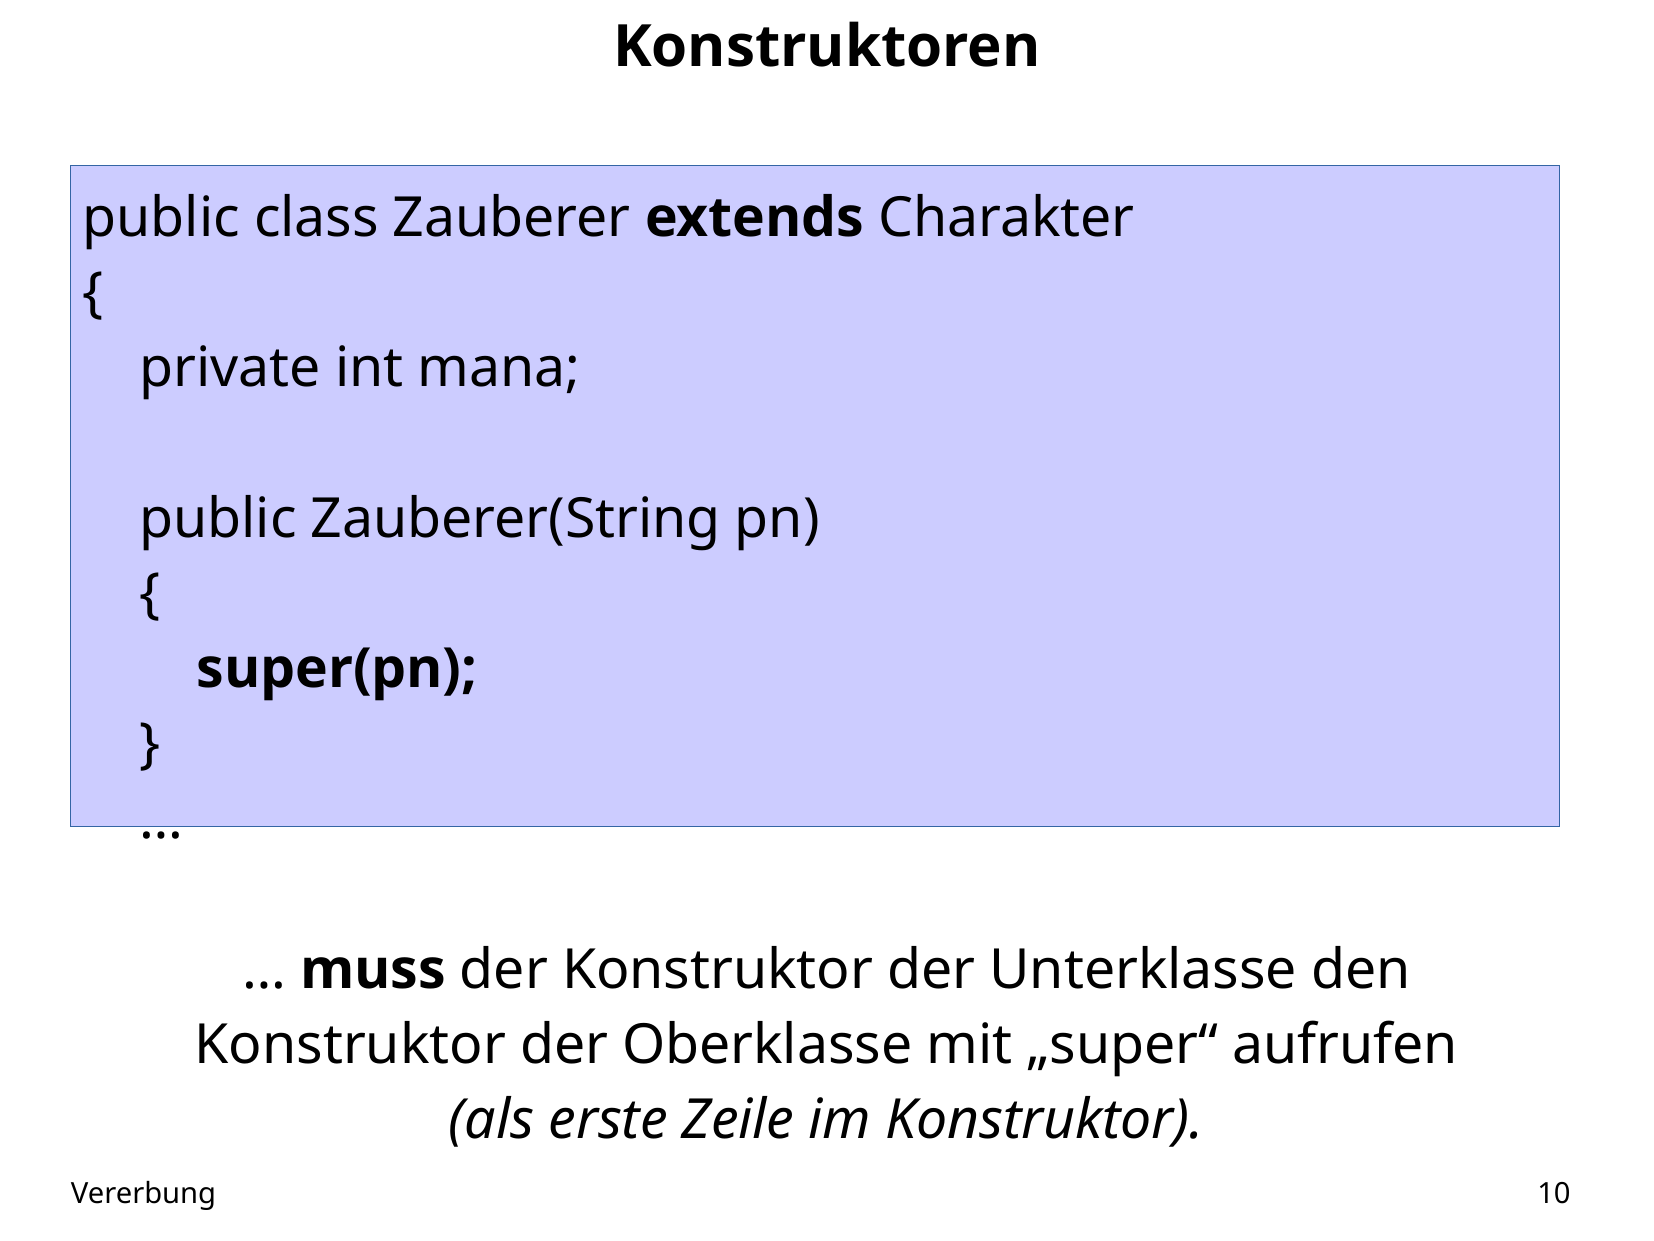

# Konstruktoren
public class Zauberer extends Charakter
{
 private int mana;
 public Zauberer(String pn)
 {
 super(pn);
 }
 …
… muss der Konstruktor der Unterklasse den Konstruktor der Oberklasse mit „super“ aufrufen
(als erste Zeile im Konstruktor).
Vererbung
10